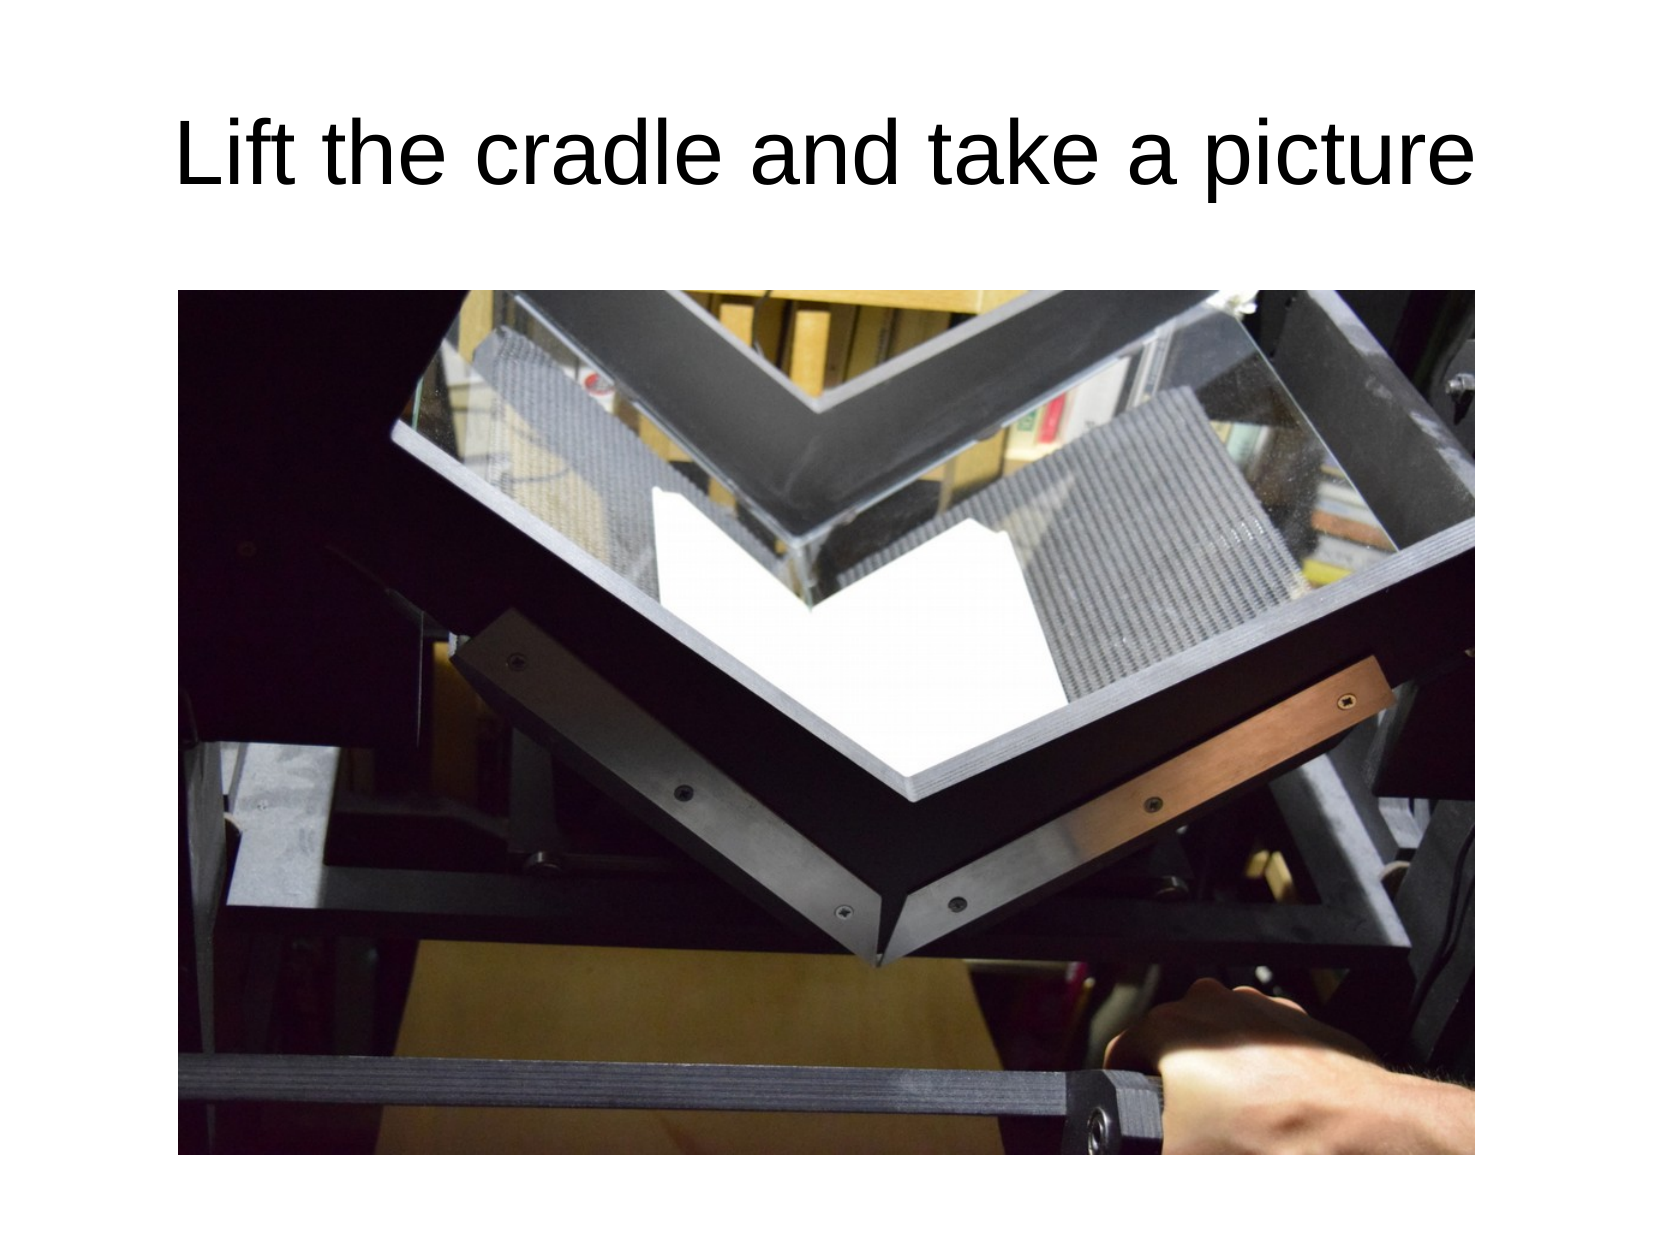

# Lift the cradle and take a picture